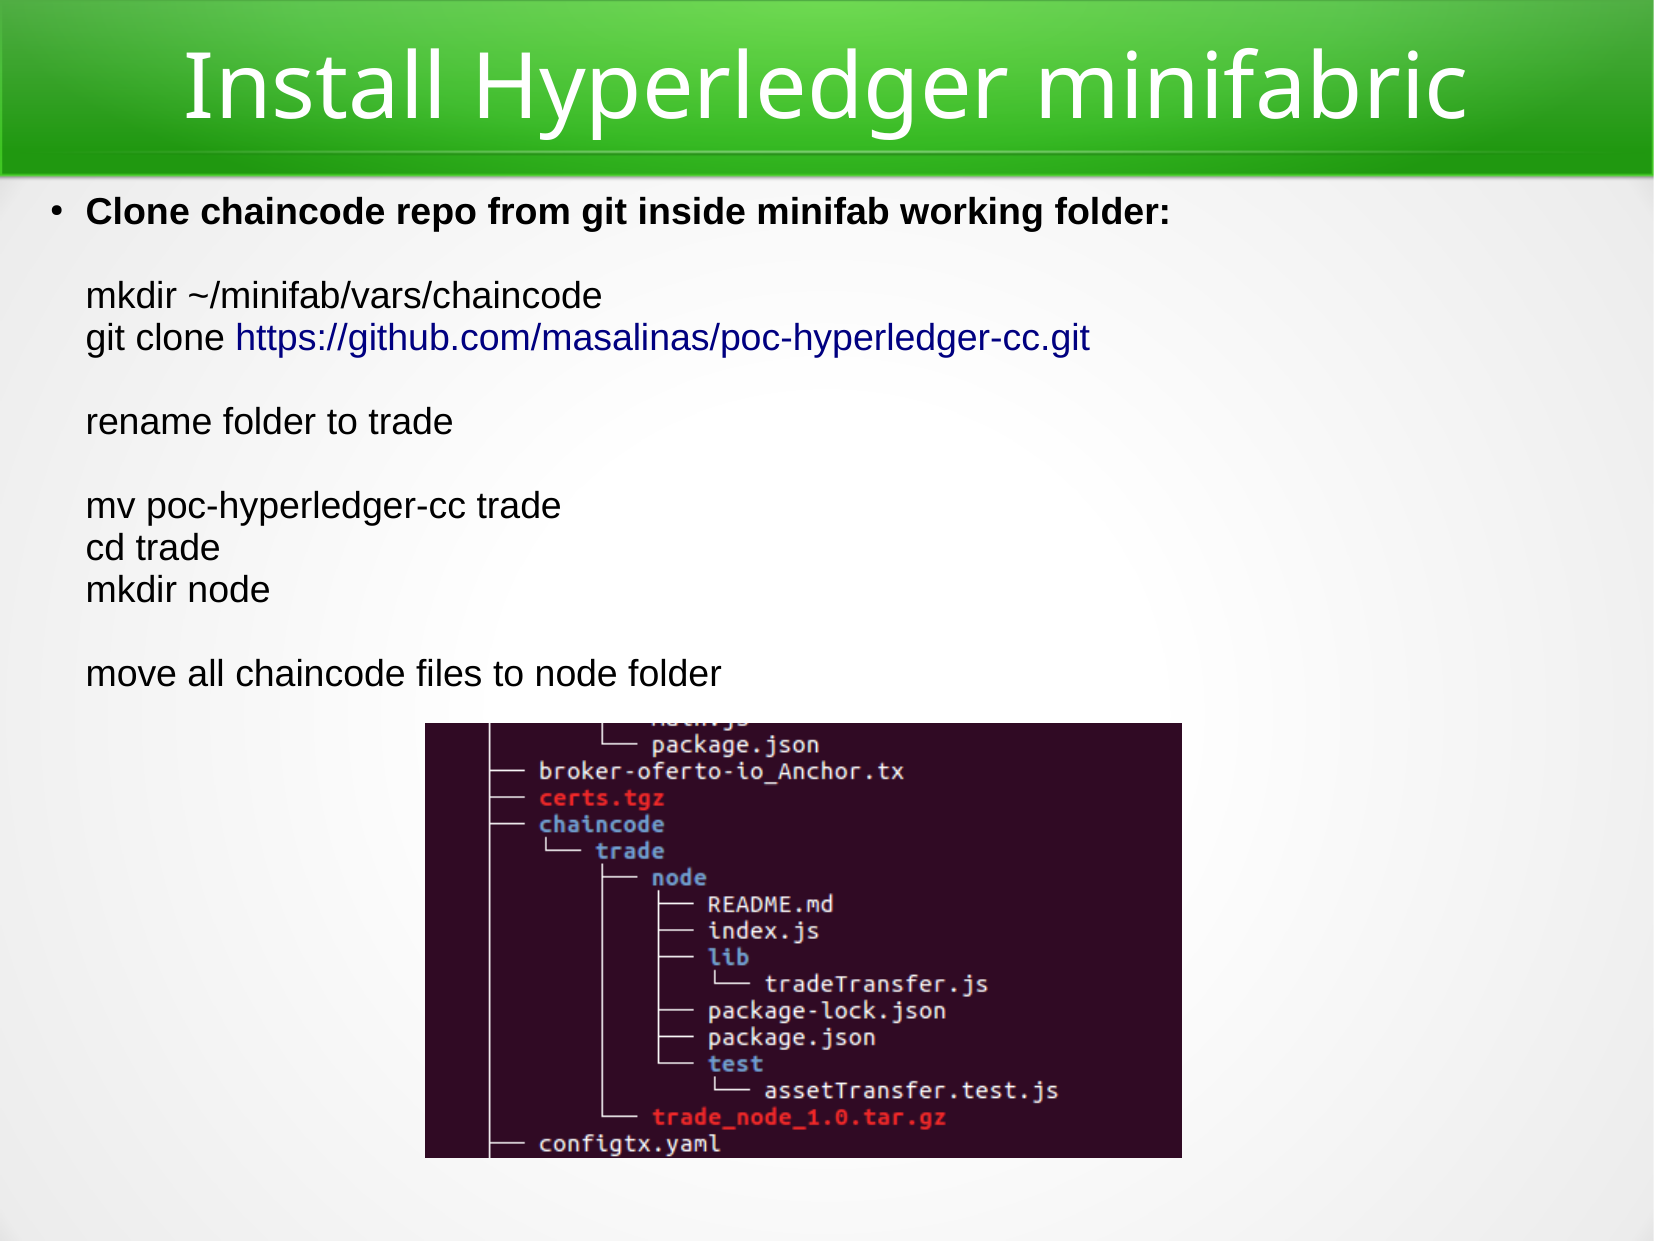

# Install Hyperledger minifabric
Clone chaincode repo from git inside minifab working folder:
mkdir ~/minifab/vars/chaincode
git clone https://github.com/masalinas/poc-hyperledger-cc.git
rename folder to trade
mv poc-hyperledger-cc trade
cd trade
mkdir node
move all chaincode files to node folder